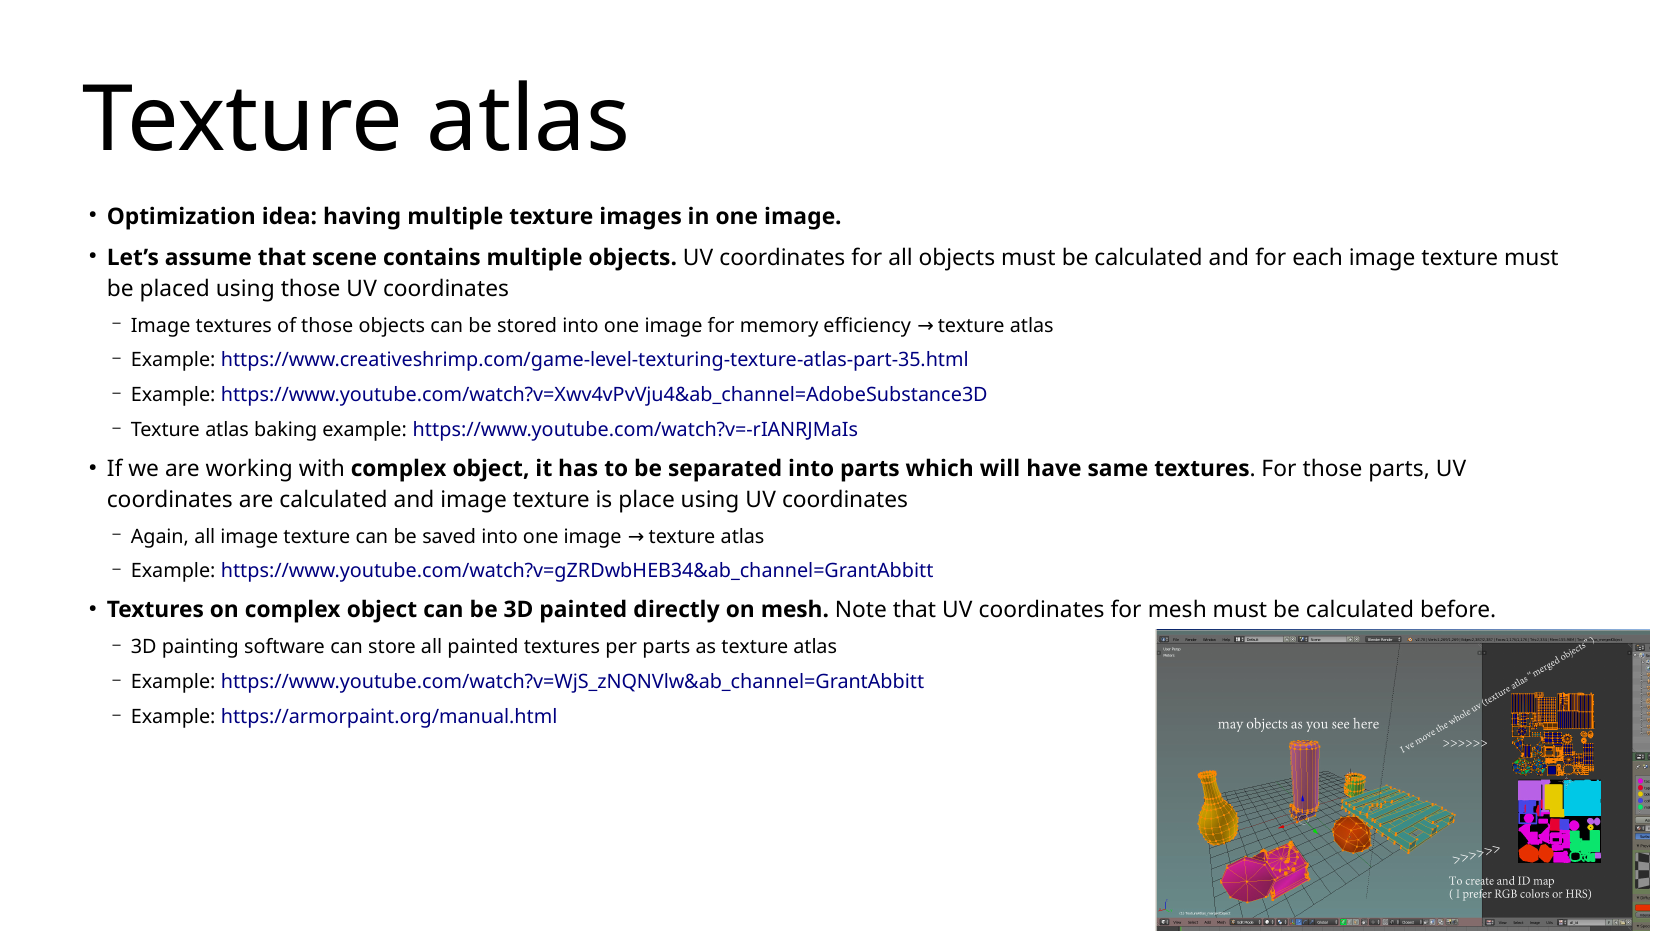

# Texture atlas
Optimization idea: having multiple texture images in one image.
Let’s assume that scene contains multiple objects. UV coordinates for all objects must be calculated and for each image texture must be placed using those UV coordinates
Image textures of those objects can be stored into one image for memory efficiency → texture atlas
Example: https://www.creativeshrimp.com/game-level-texturing-texture-atlas-part-35.html
Example: https://www.youtube.com/watch?v=Xwv4vPvVju4&ab_channel=AdobeSubstance3D
Texture atlas baking example: https://www.youtube.com/watch?v=-rIANRJMaIs
If we are working with complex object, it has to be separated into parts which will have same textures. For those parts, UV coordinates are calculated and image texture is place using UV coordinates
Again, all image texture can be saved into one image → texture atlas
Example: https://www.youtube.com/watch?v=gZRDwbHEB34&ab_channel=GrantAbbitt
Textures on complex object can be 3D painted directly on mesh. Note that UV coordinates for mesh must be calculated before.
3D painting software can store all painted textures per parts as texture atlas
Example: https://www.youtube.com/watch?v=WjS_zNQNVlw&ab_channel=GrantAbbitt
Example: https://armorpaint.org/manual.html